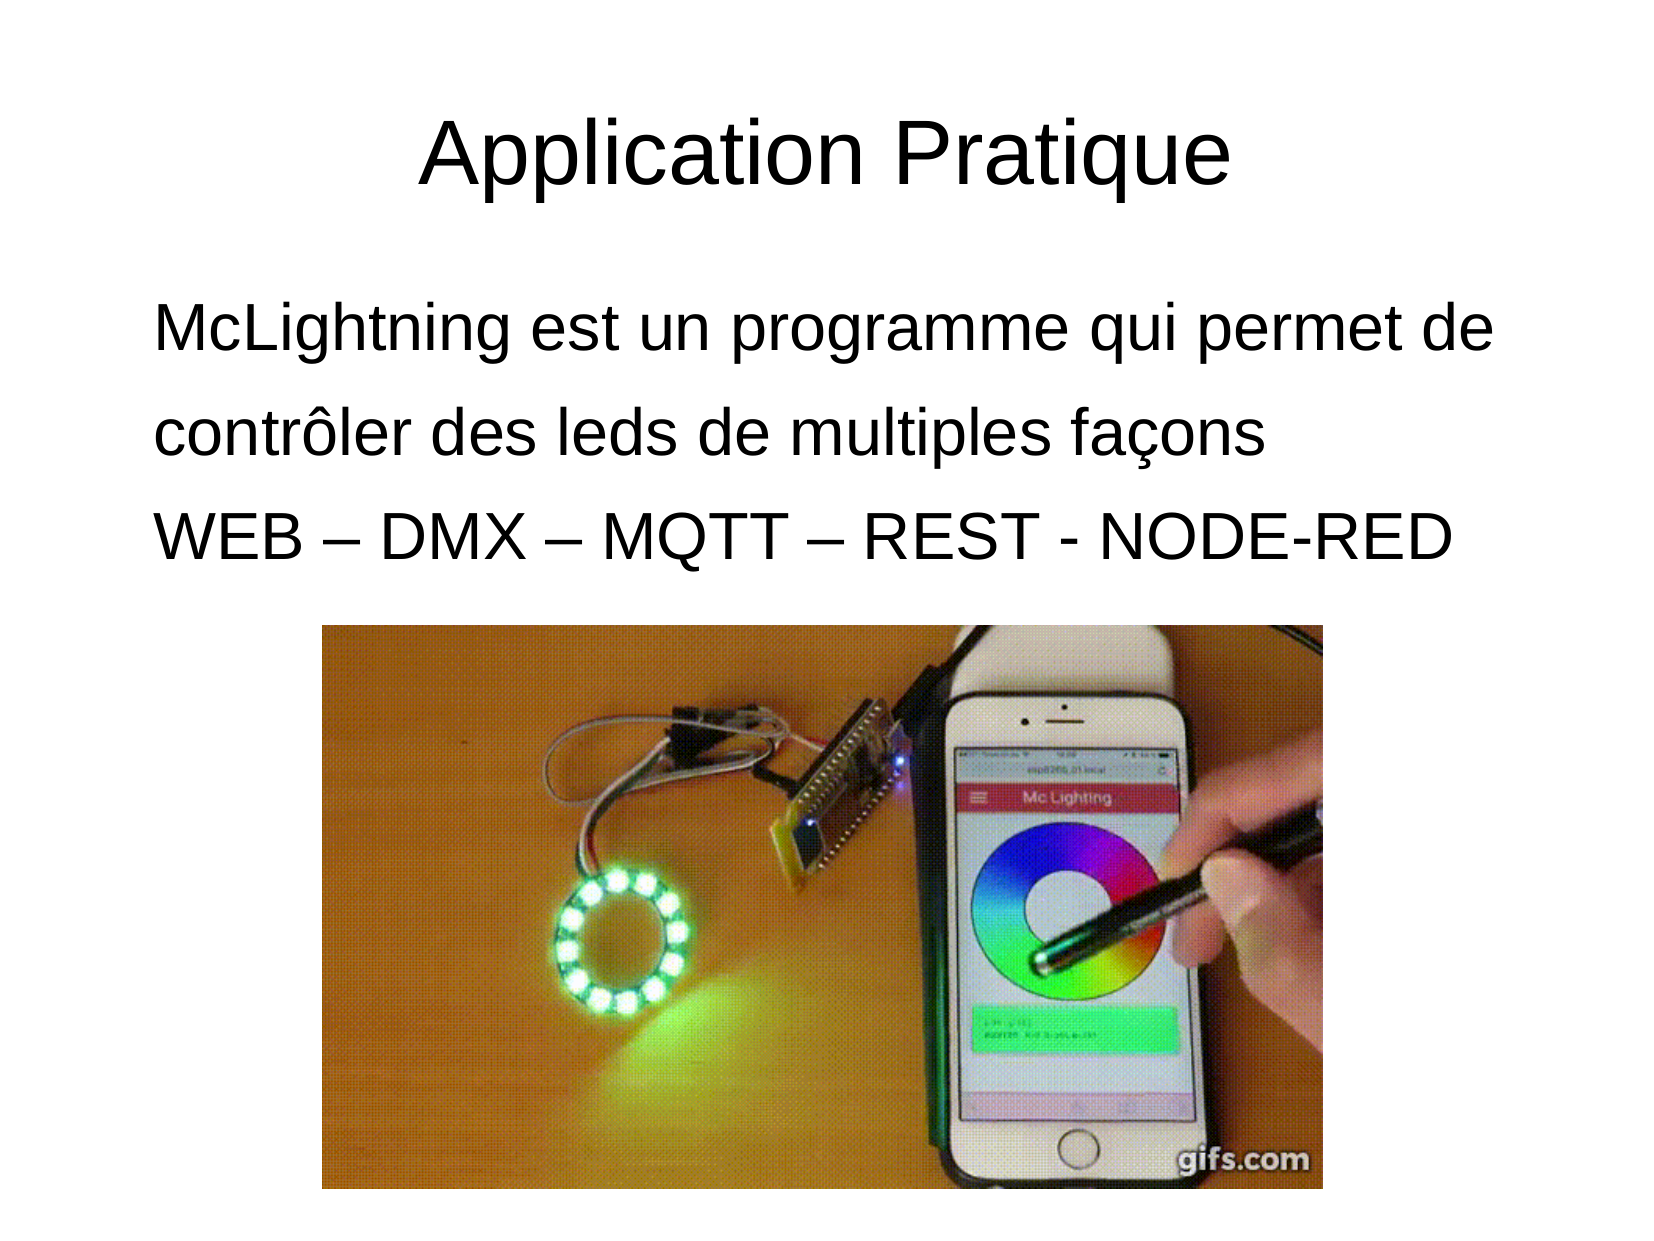

# Application Pratique
McLightning est un programme qui permet de
contrôler des leds de multiples façons
WEB – DMX – MQTT – REST - NODE-RED